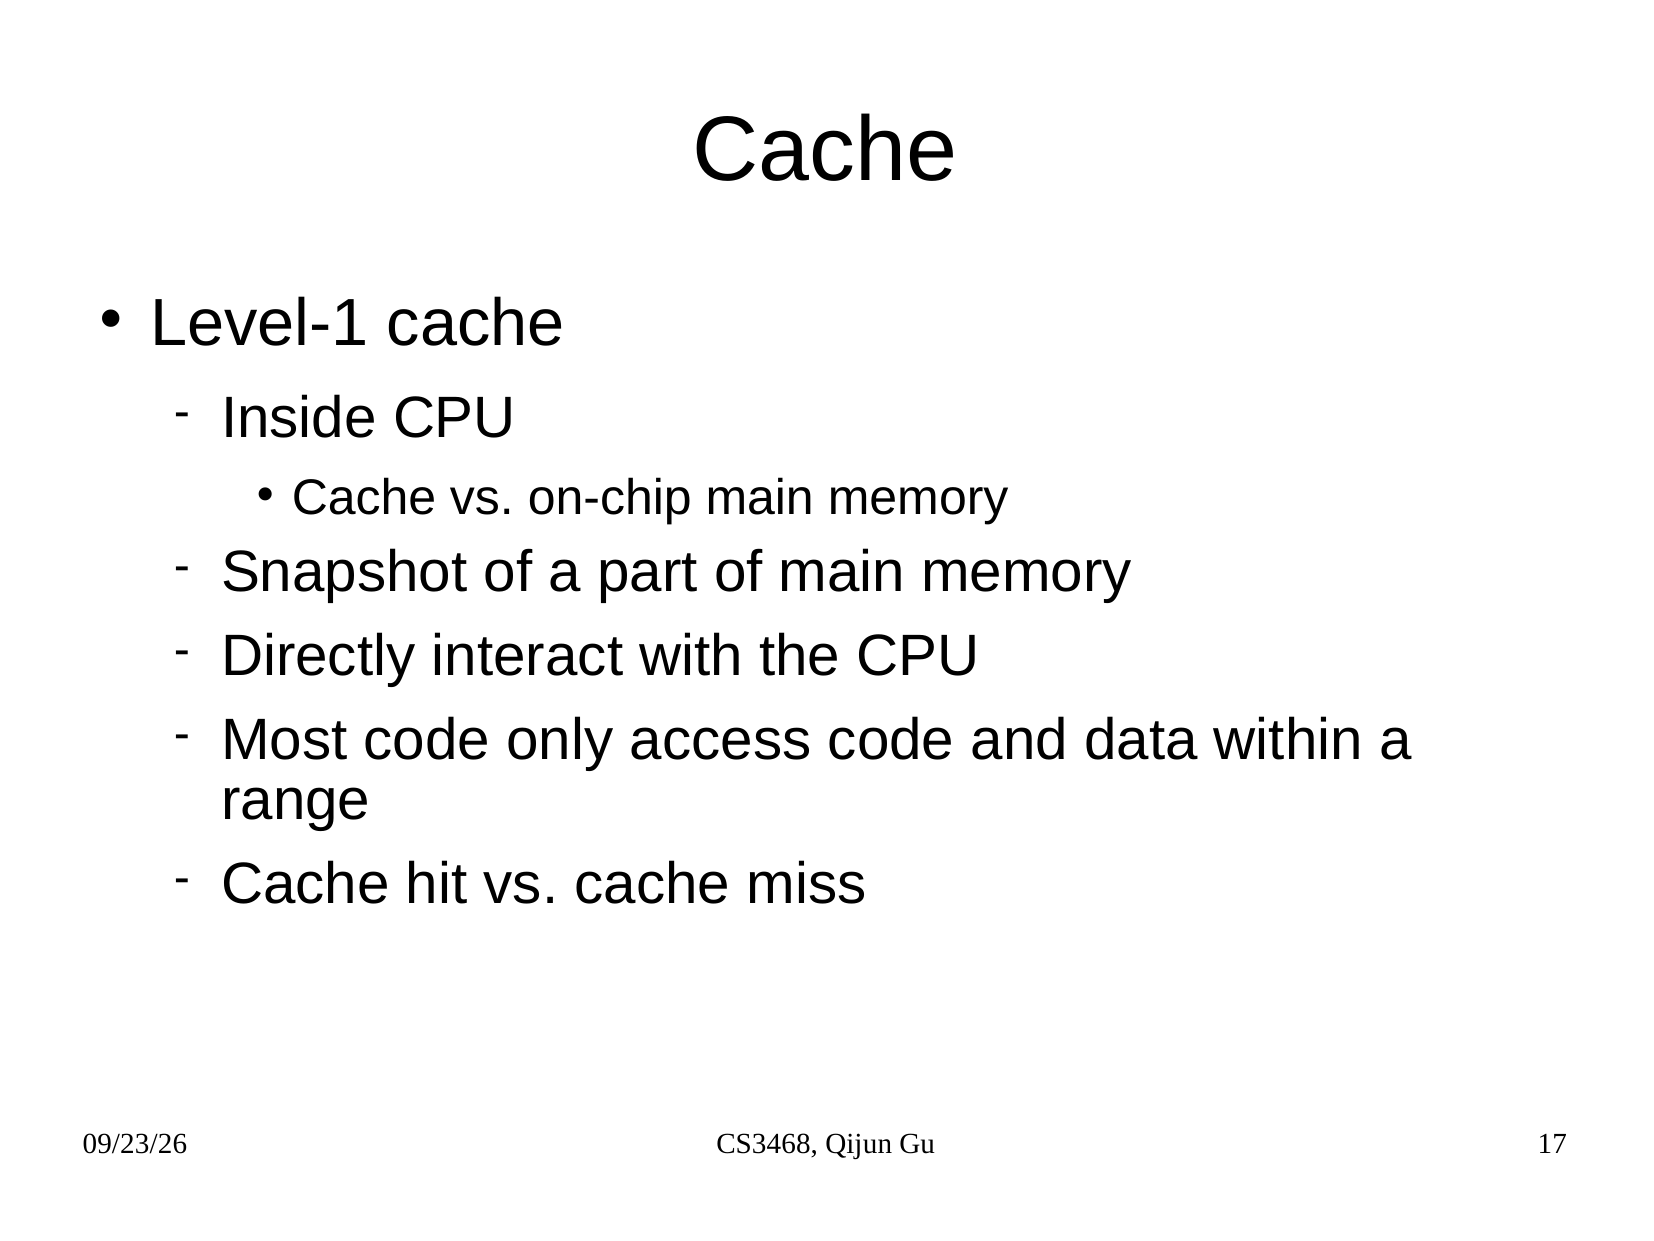

# Cache
Level-1 cache
Inside CPU
Cache vs. on-chip main memory
Snapshot of a part of main memory
Directly interact with the CPU
Most code only access code and data within a range
Cache hit vs. cache miss
CS3468, Qijun Gu
17